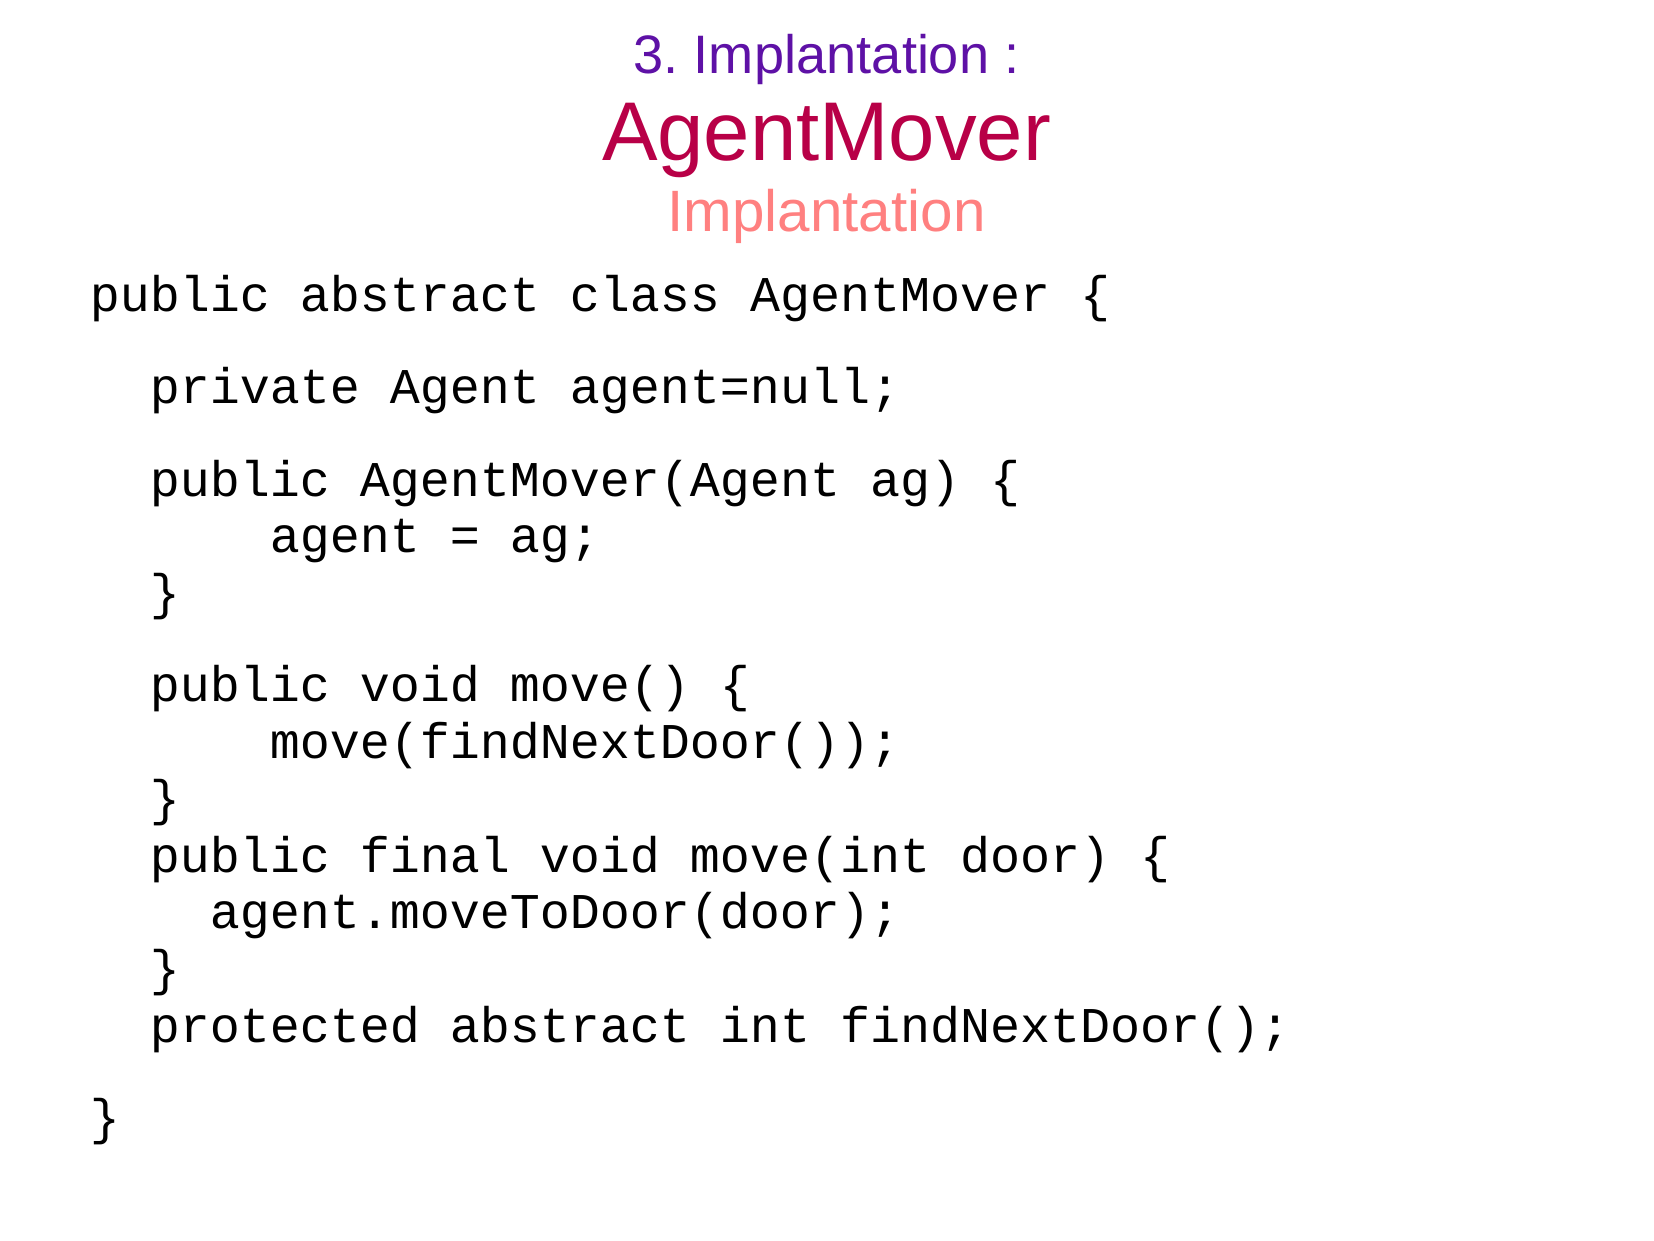

# 3. Implantation : AgentMover Implantation
public abstract class AgentMover {
 private Agent agent=null;
 public AgentMover(Agent ag) {
 agent = ag;
 }
 public void move() {
 move(findNextDoor());
 }
 public final void move(int door) {
 agent.moveToDoor(door);
 }
 protected abstract int findNextDoor();
}